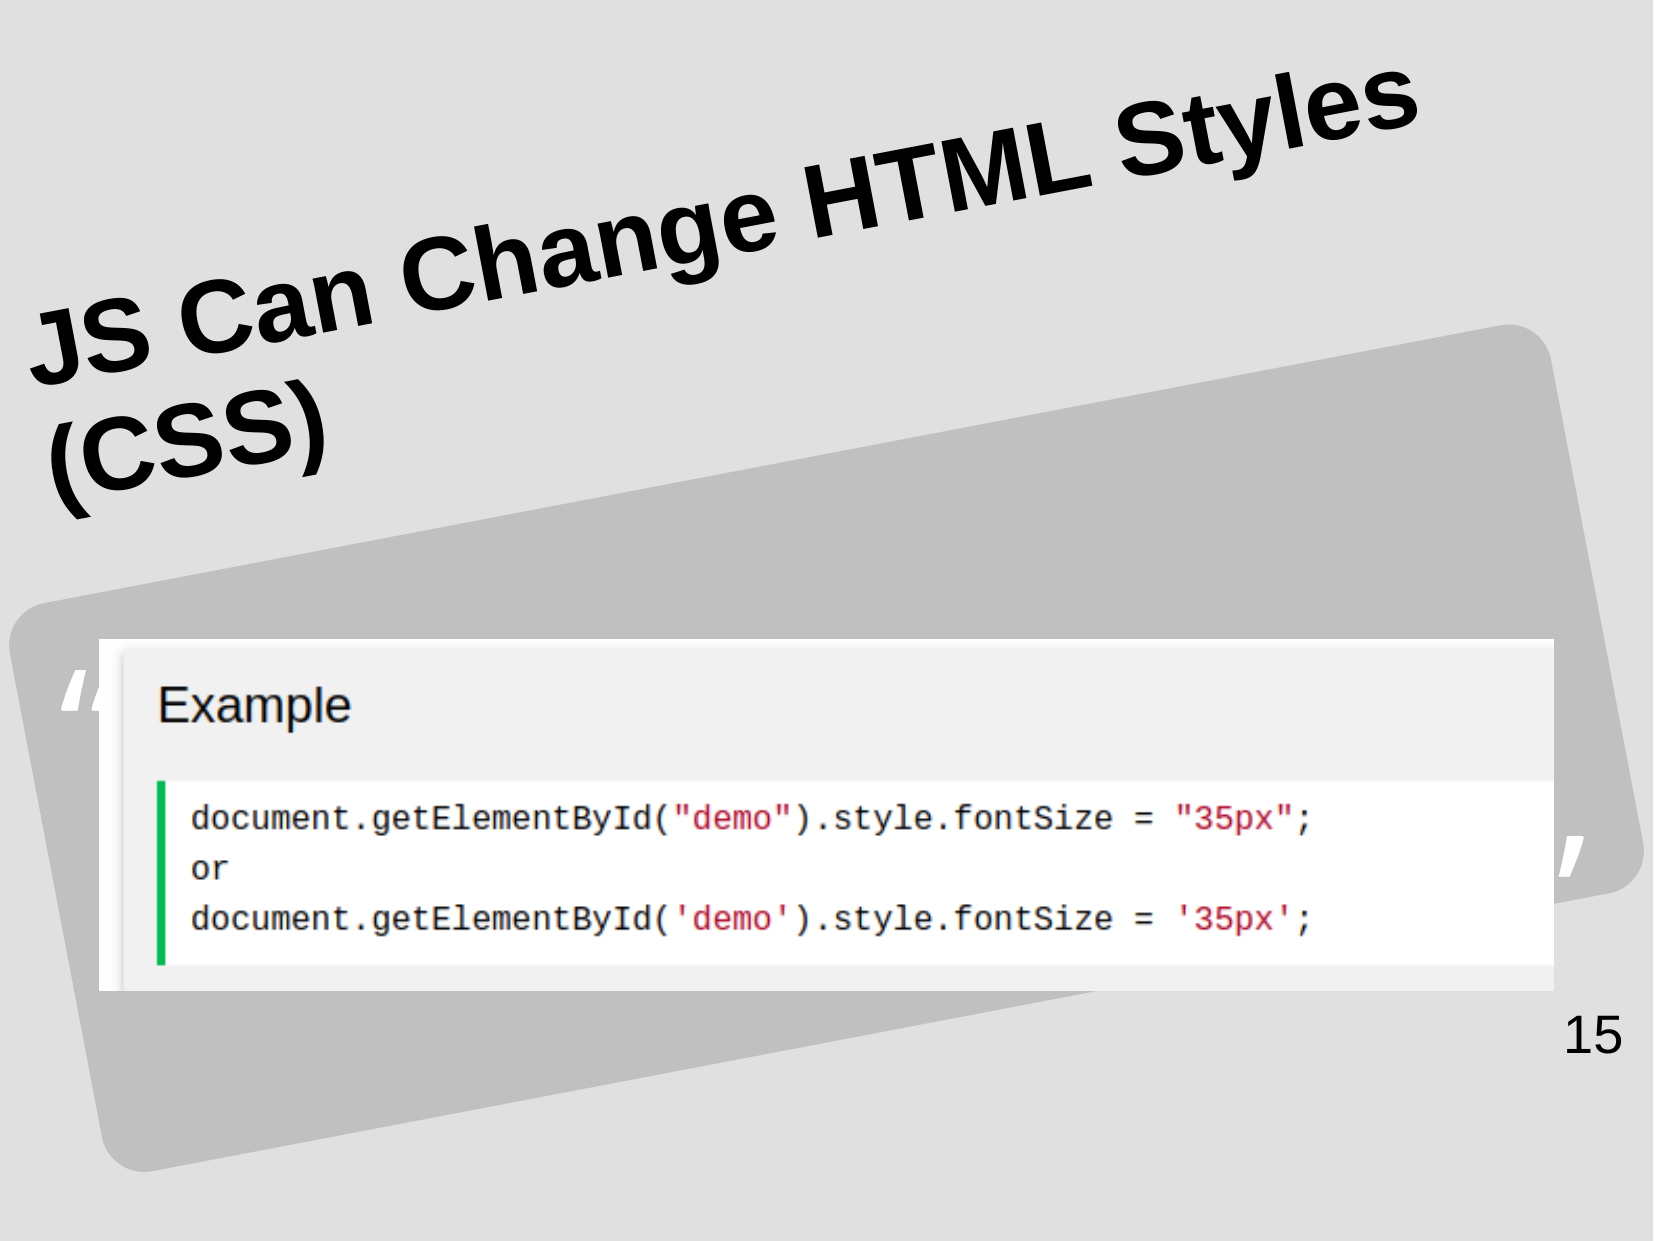

# JS Can Change HTML Styles (CSS)
15